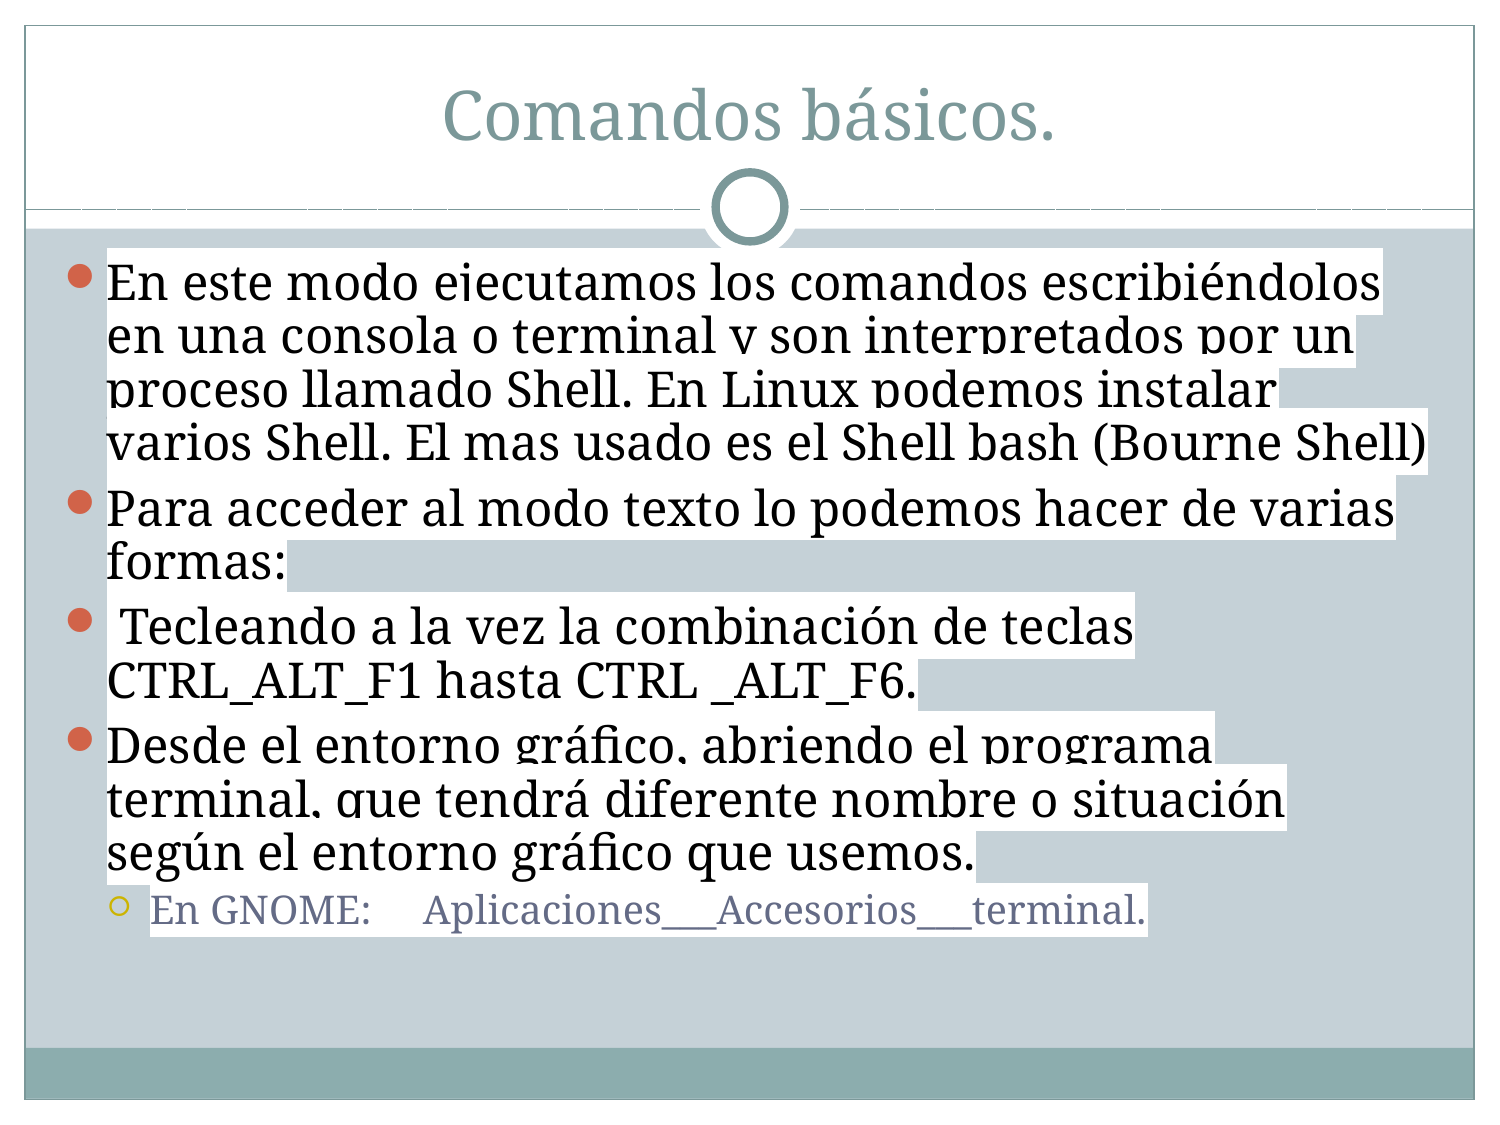

# Comandos básicos.
En este modo ejecutamos los comandos escribiéndolos en una consola o terminal y son interpretados por un proceso llamado Shell. En Linux podemos instalar varios Shell. El mas usado es el Shell bash (Bourne Shell)
Para acceder al modo texto lo podemos hacer de varias formas:
 Tecleando a la vez la combinación de teclas CTRL_ALT_F1 hasta CTRL _ALT_F6.
Desde el entorno gráfico, abriendo el programa terminal, que tendrá diferente nombre o situación según el entorno gráfico que usemos.
En GNOME: Aplicaciones___Accesorios___terminal.